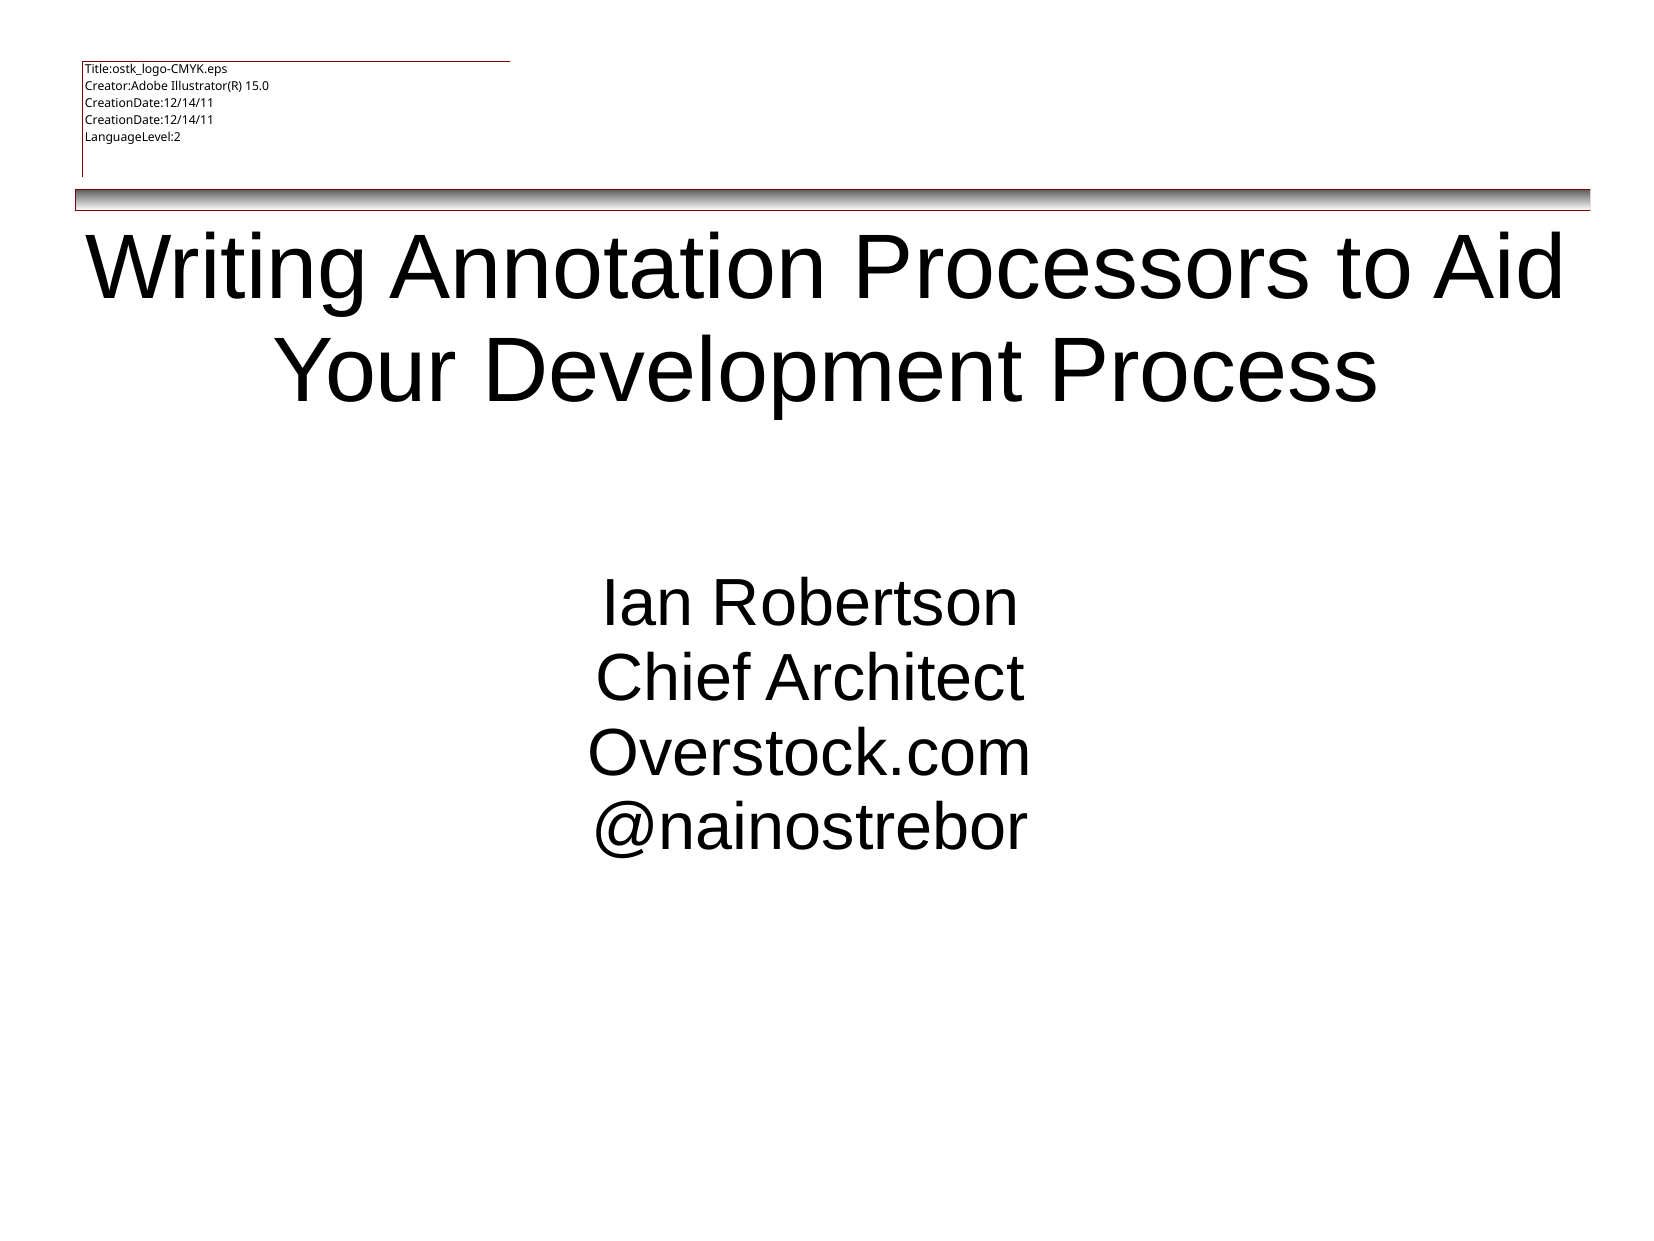

# Writing Annotation Processors to Aid Your Development Process
Ian Robertson
Chief Architect
Overstock.com
@nainostrebor